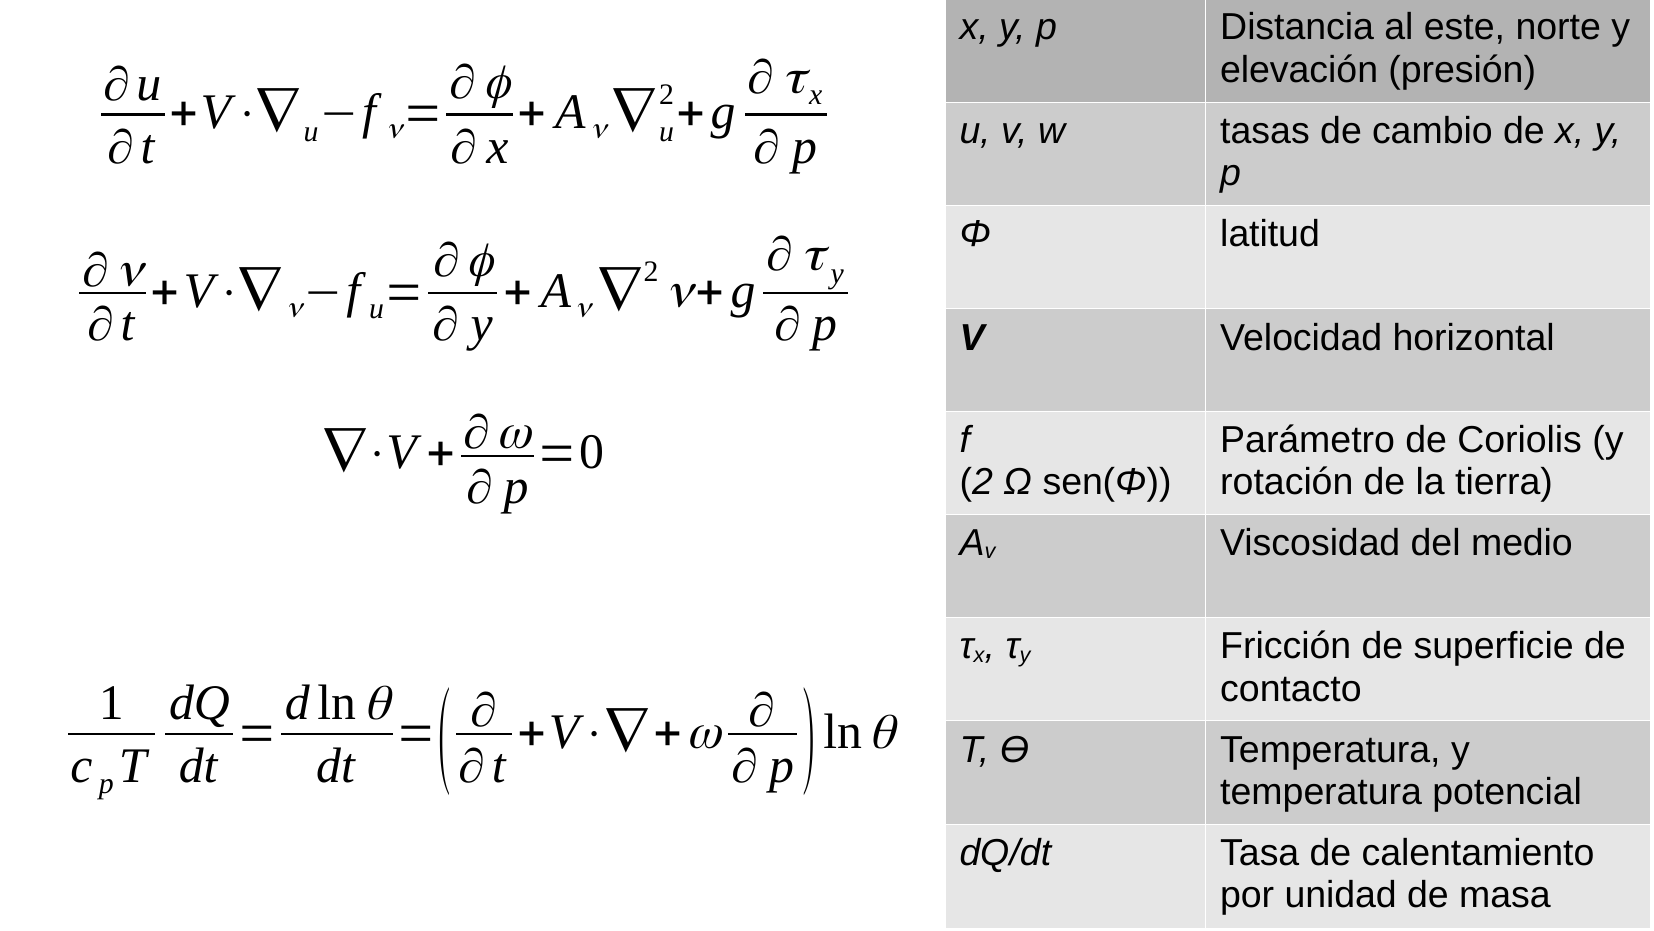

| x, y, p | Distancia al este, norte y elevación (presión) |
| --- | --- |
| u, v, w | tasas de cambio de x, y, p |
| Φ | latitud |
| V | Velocidad horizontal |
| f (2 Ω sen(Φ)) | Parámetro de Coriolis (y rotación de la tierra) |
| Av | Viscosidad del medio |
| τx, τy | Fricción de superficie de contacto |
| T, ϴ | Temperatura, y temperatura potencial |
| dQ/dt | Tasa de calentamiento por unidad de masa |